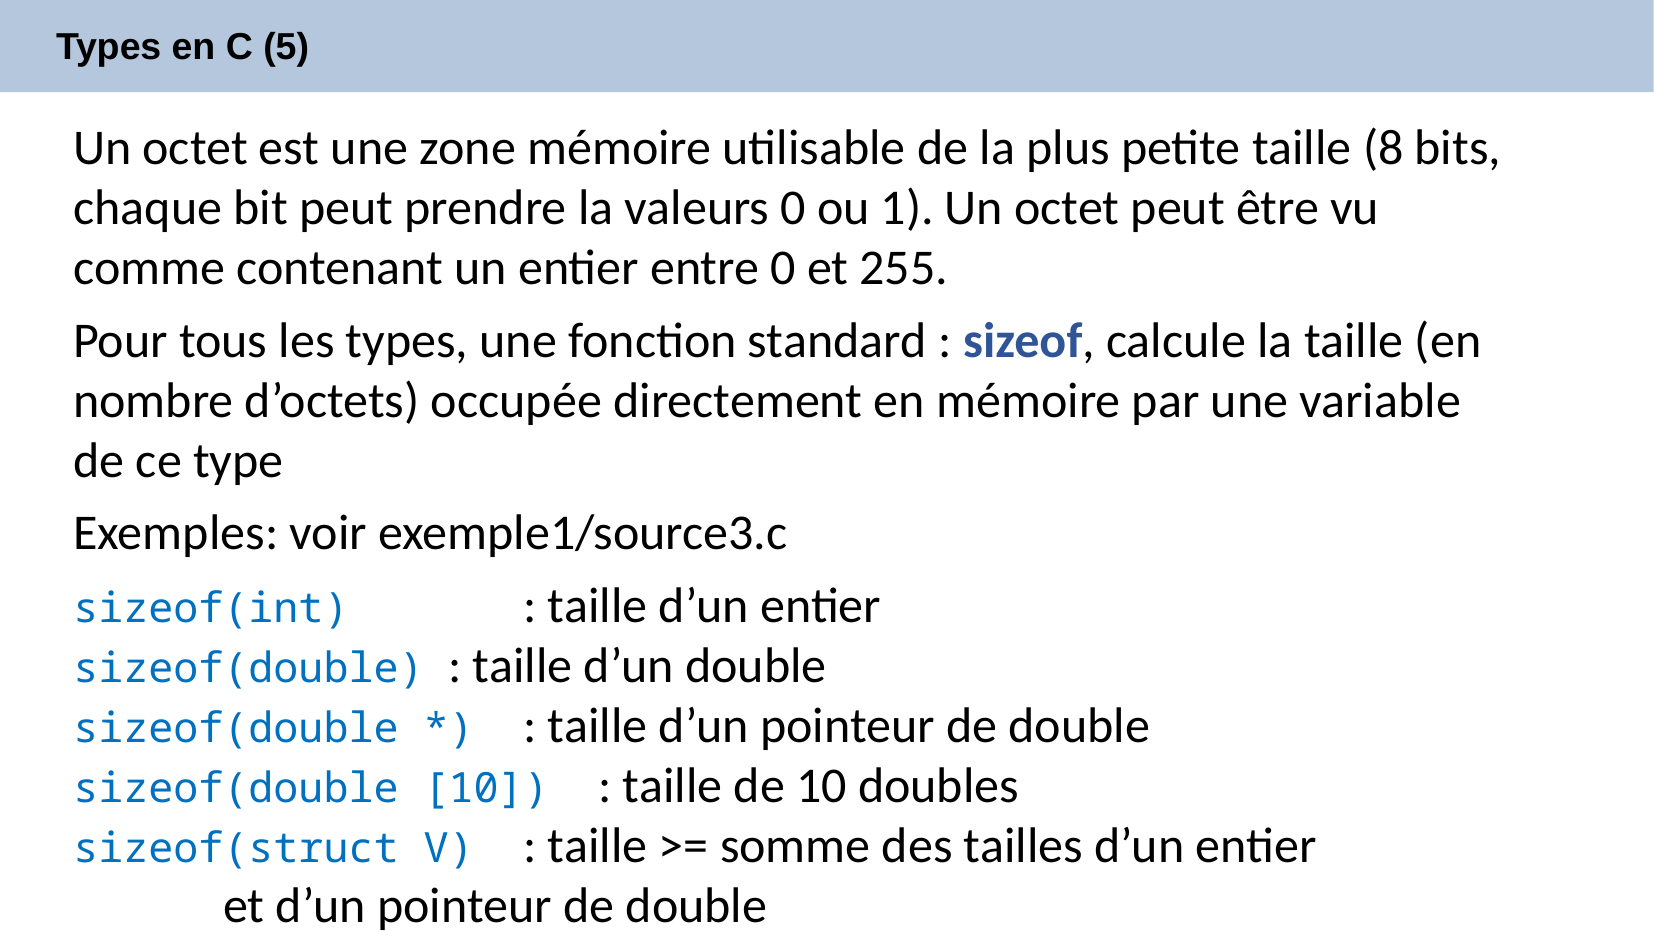

Types en C (5)
Un octet est une zone mémoire utilisable de la plus petite taille (8 bits, chaque bit peut prendre la valeurs 0 ou 1). Un octet peut être vu comme contenant un entier entre 0 et 255.
Pour tous les types, une fonction standard : sizeof, calcule la taille (en nombre d’octets) occupée directement en mémoire par une variable de ce type
Exemples: voir exemple1/source3.c
sizeof(int) 		: taille d’un entier
sizeof(double)	: taille d’un double
sizeof(double *) 	: taille d’un pointeur de double
sizeof(double [10])	: taille de 10 doubles
sizeof(struct V) 	: taille >= somme des tailles d’un entier 					et d’un pointeur de double